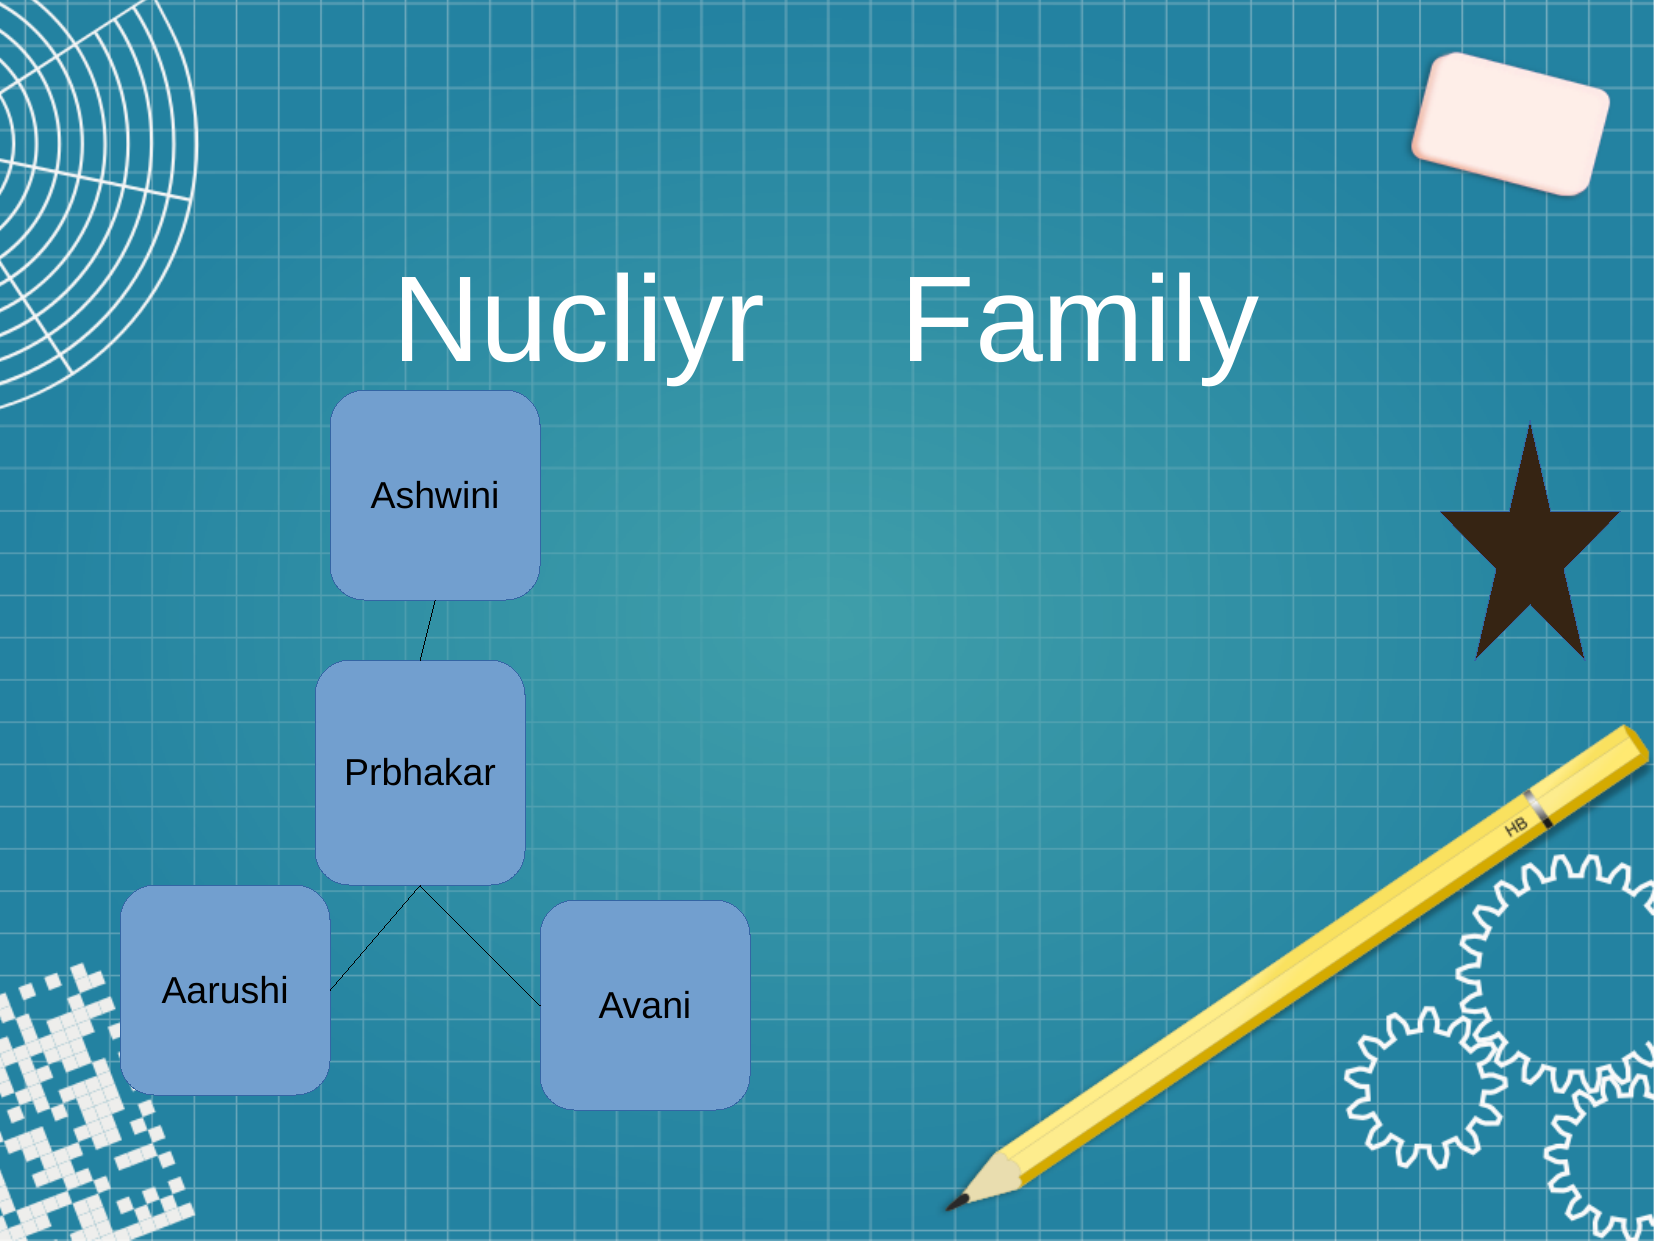

# Nucliyr Family
Ashwini
Prbhakar
Aarushi
Avani